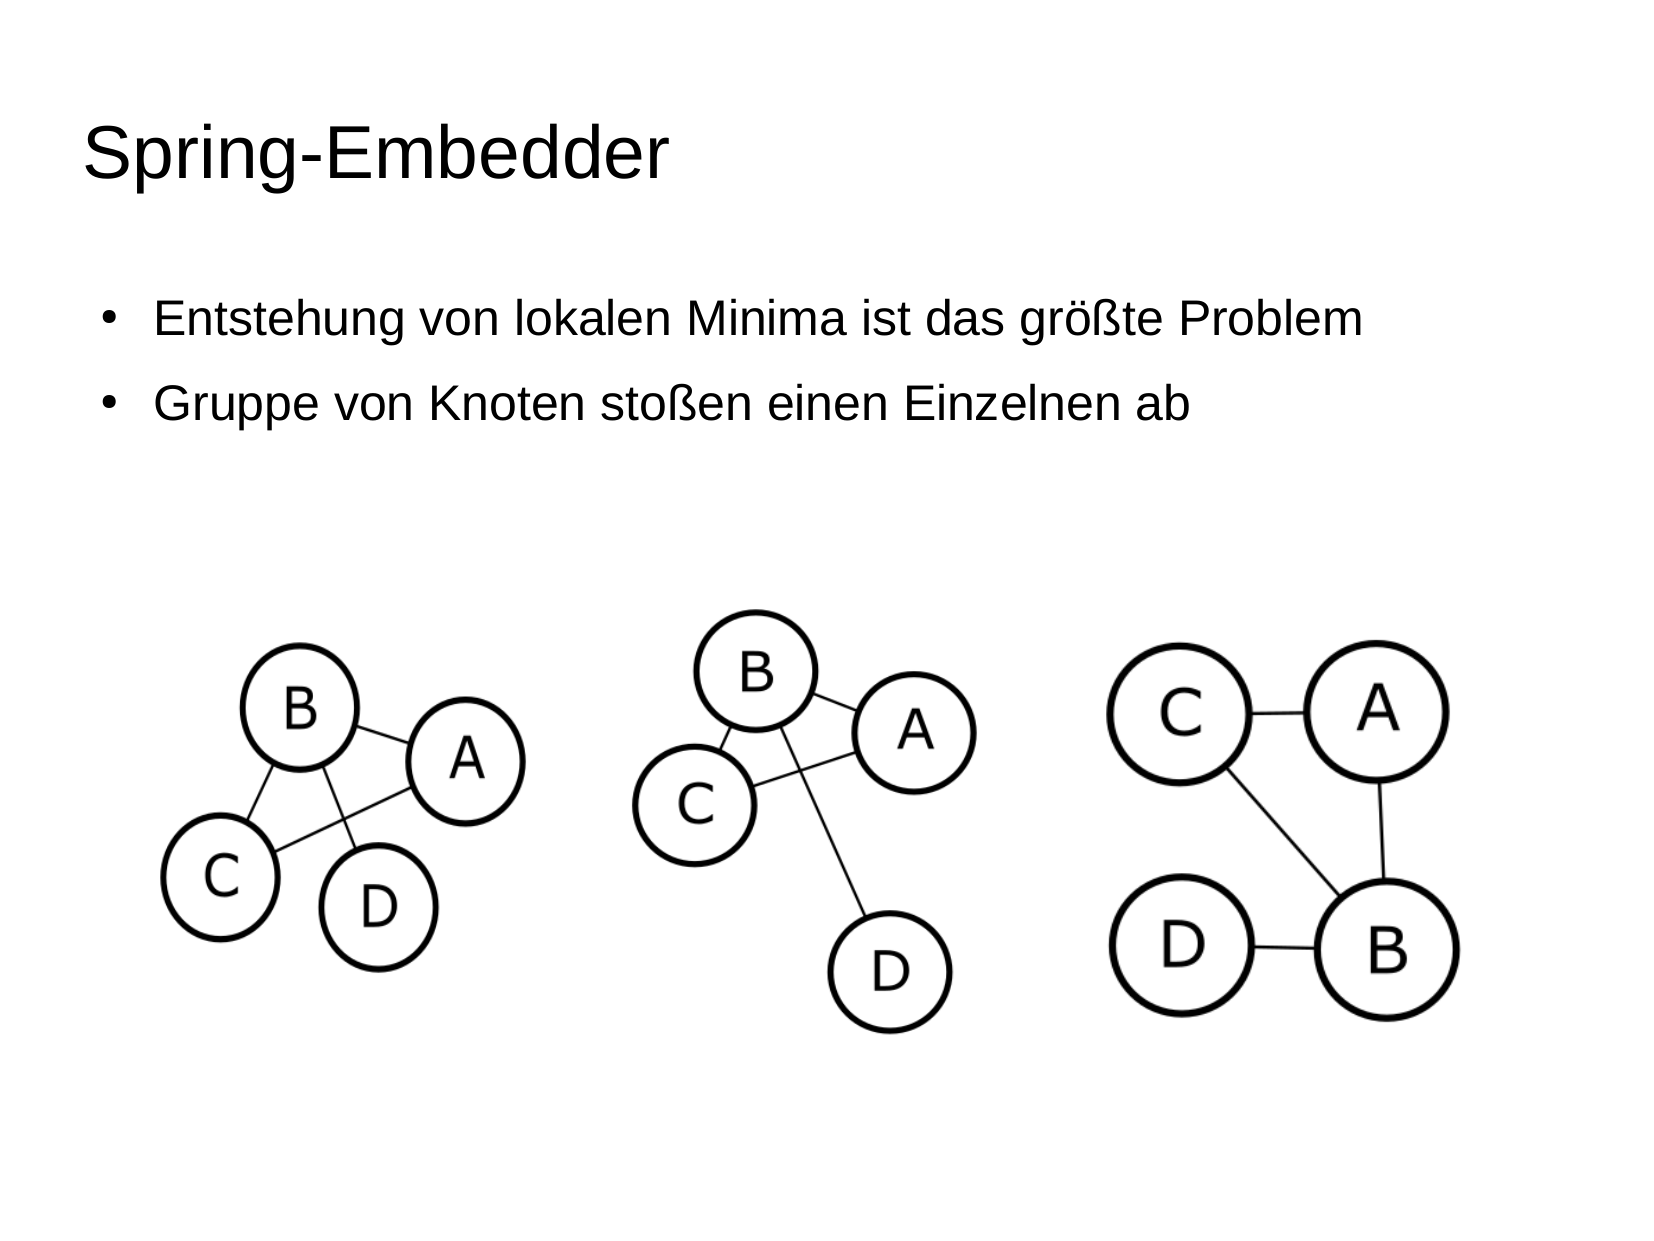

# Spring-Embedder
Entstehung von lokalen Minima ist das größte Problem
Gruppe von Knoten stoßen einen Einzelnen ab